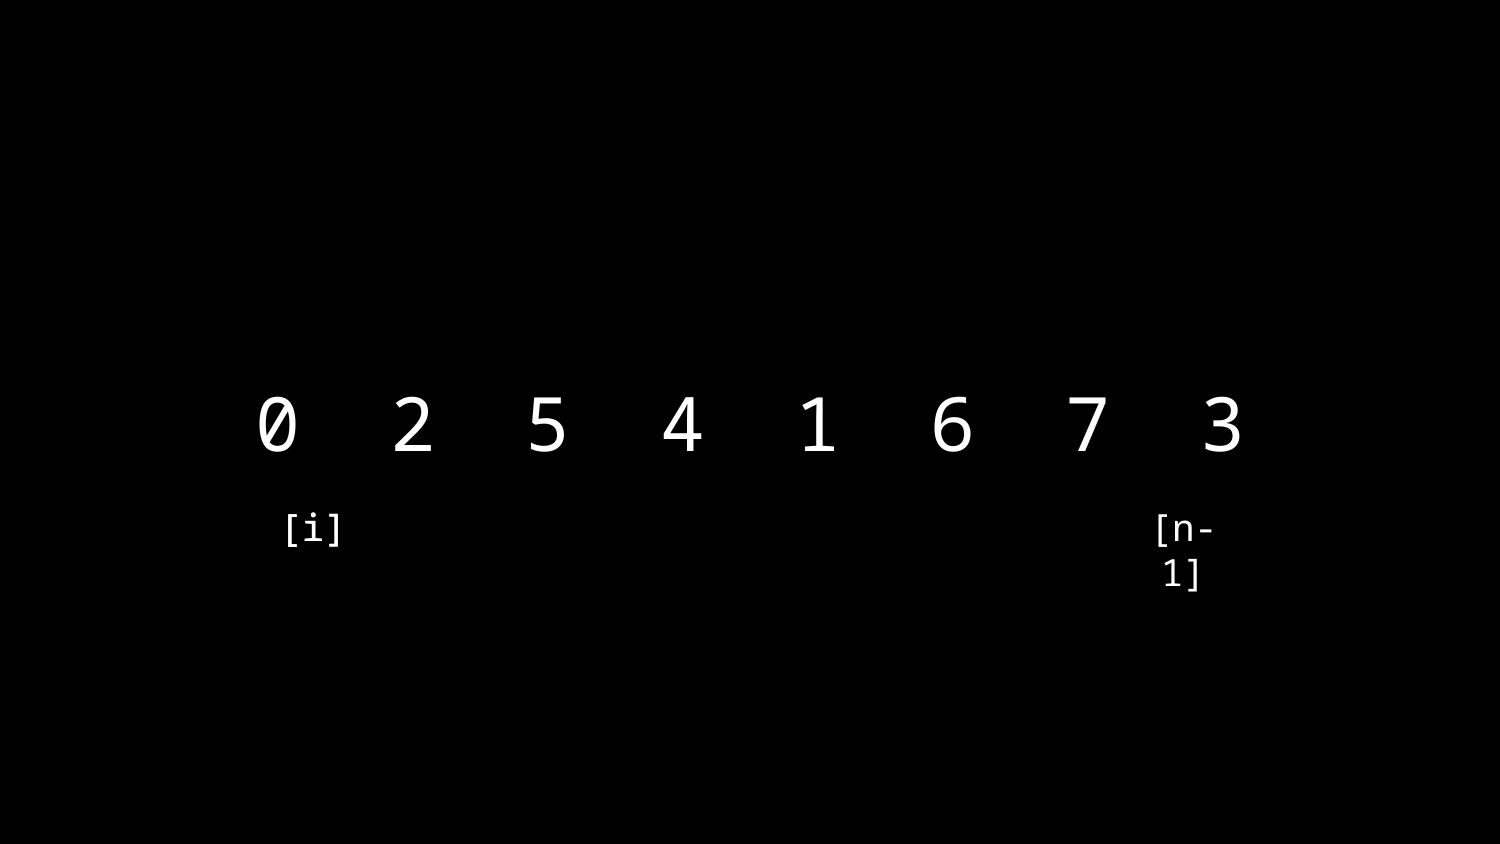

# 0 2 5 4 1 6 7 3
[i]
[i]
[n-1]